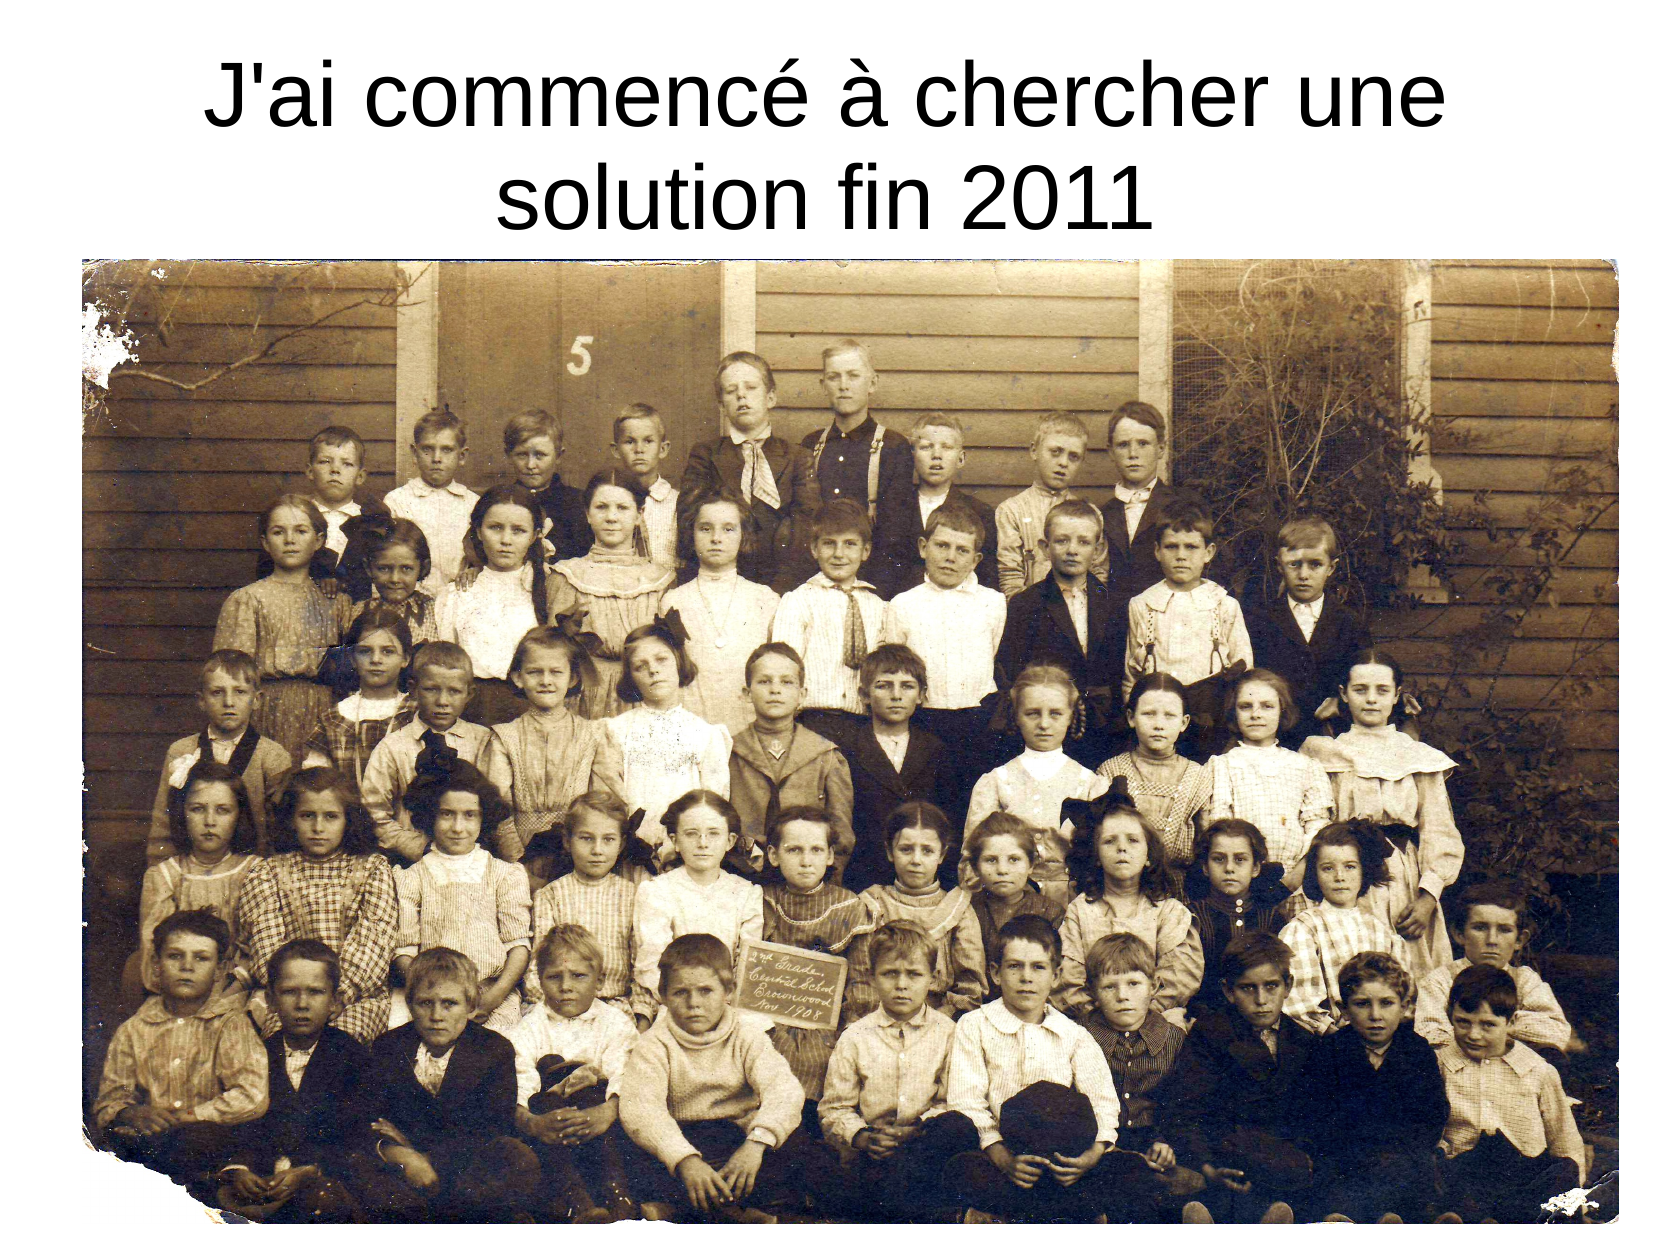

# J'ai commencé à chercher une solution fin 2011
http://www.flickr.com/photos/smokey_blue/622050897/